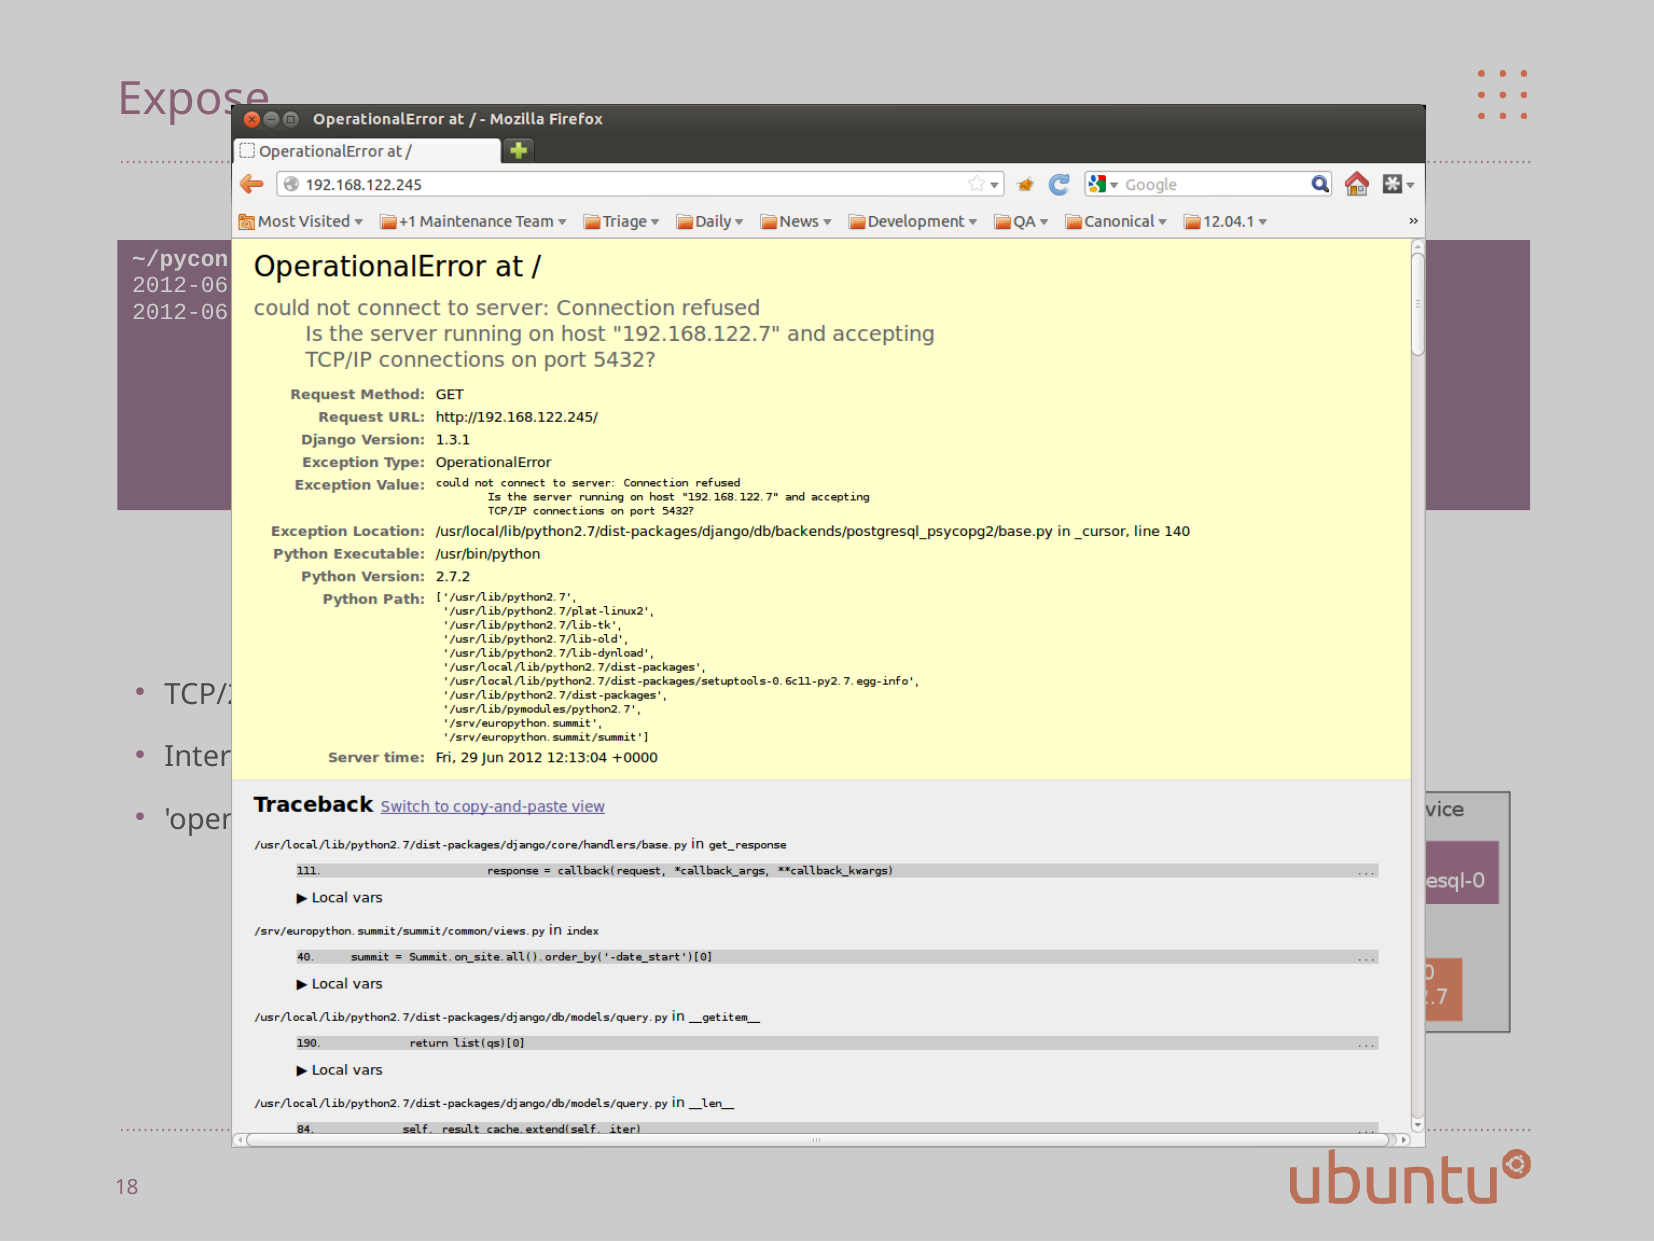

# Expose
~/pycon-demo$ juju expose europython-summit
2012-06-29 12:59:54,905 INFO Service 'europython-summit' was exposed.
2012-06-29 12:59:54,905 INFO 'expose' command finished successfully
TCP/22 by default
Inter-service Configuration
'open-port'